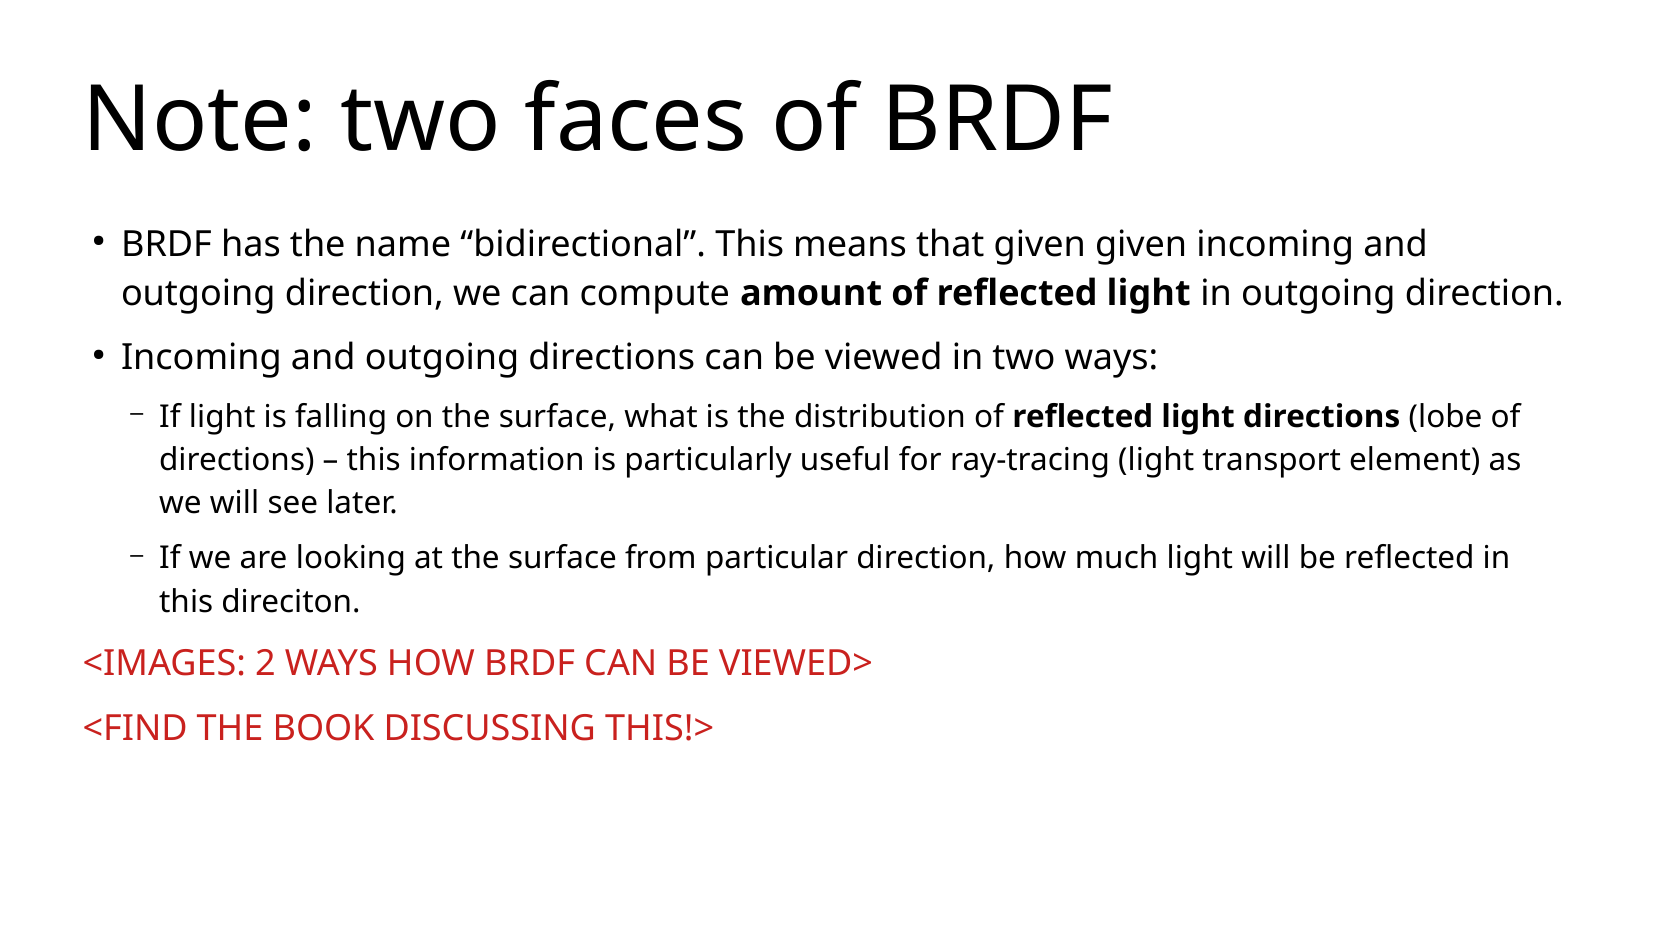

# Note: two faces of BRDF
BRDF has the name “bidirectional”. This means that given given incoming and outgoing direction, we can compute amount of reflected light in outgoing direction.
Incoming and outgoing directions can be viewed in two ways:
If light is falling on the surface, what is the distribution of reflected light directions (lobe of directions) – this information is particularly useful for ray-tracing (light transport element) as we will see later.
If we are looking at the surface from particular direction, how much light will be reflected in this direciton.
<IMAGES: 2 WAYS HOW BRDF CAN BE VIEWED>
<FIND THE BOOK DISCUSSING THIS!>